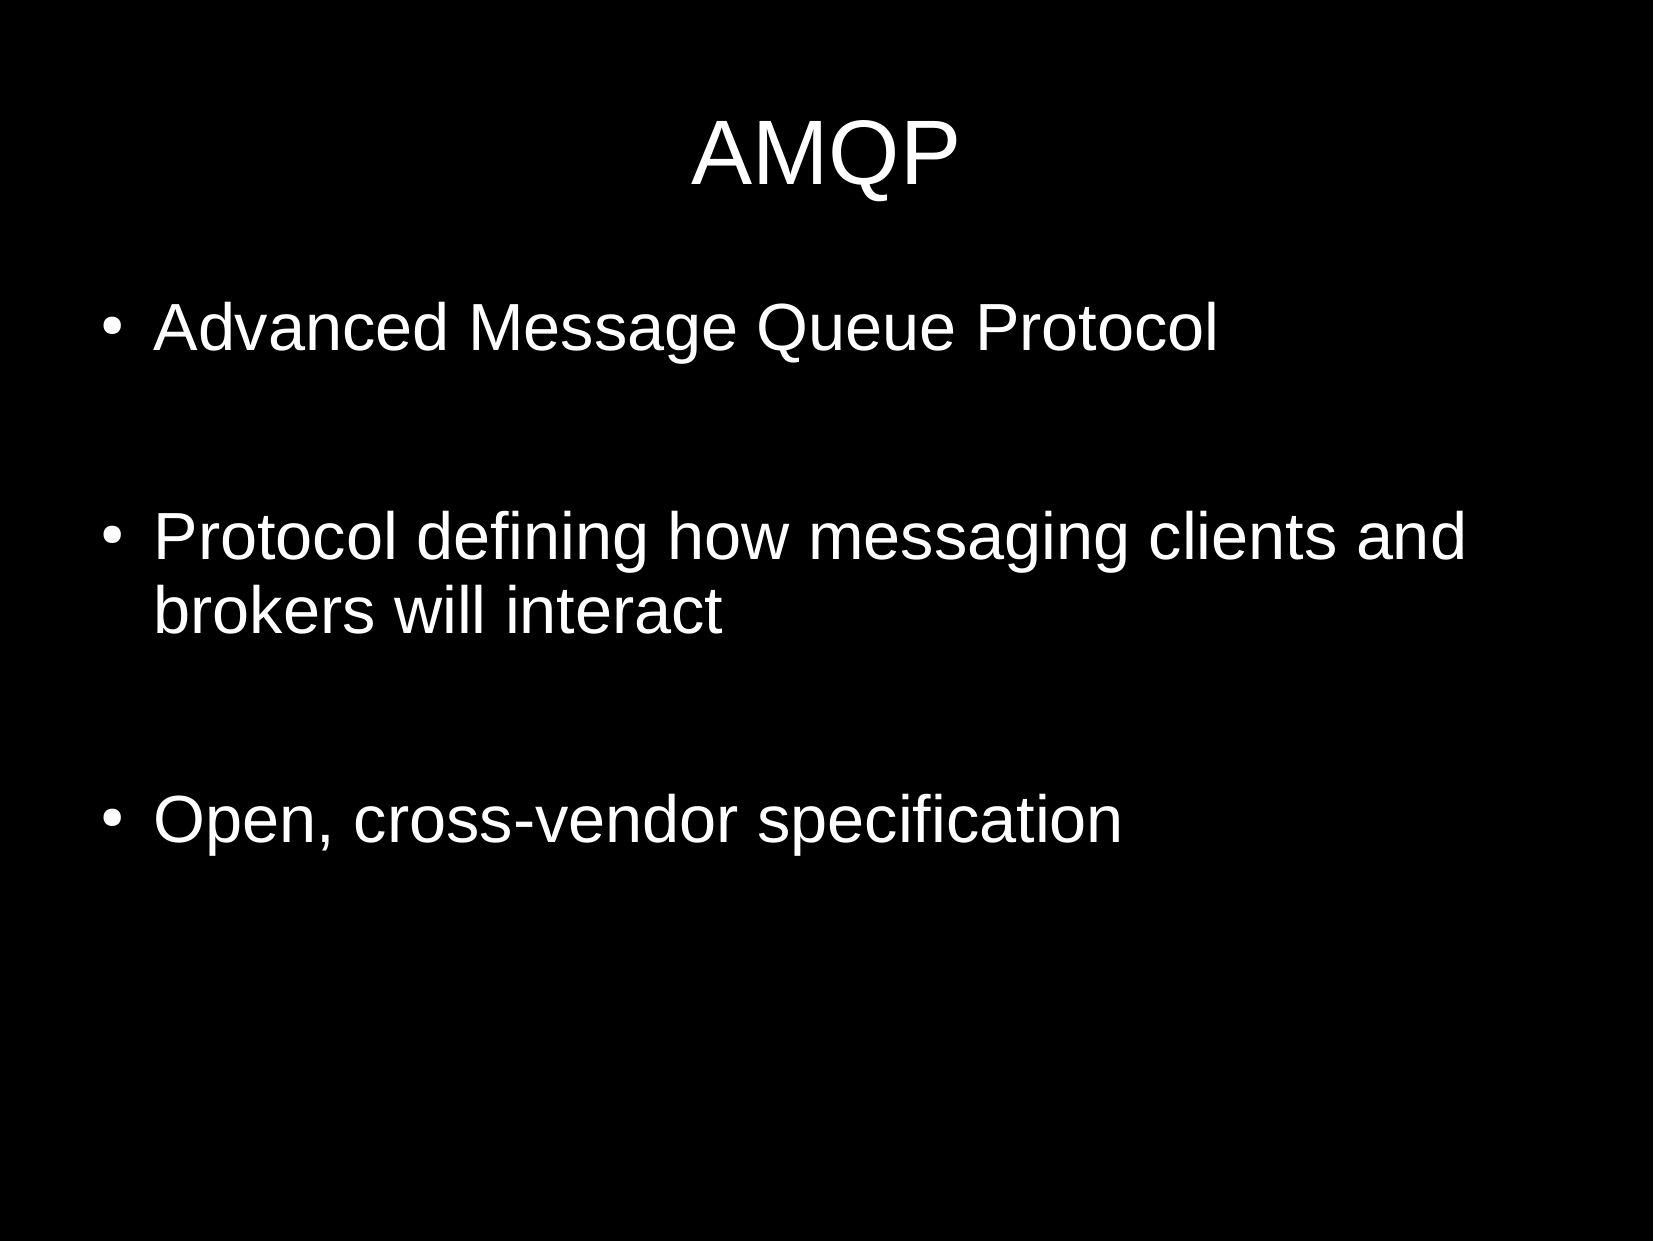

# AMQP
Advanced Message Queue Protocol
Protocol defining how messaging clients and brokers will interact
Open, cross-vendor specification